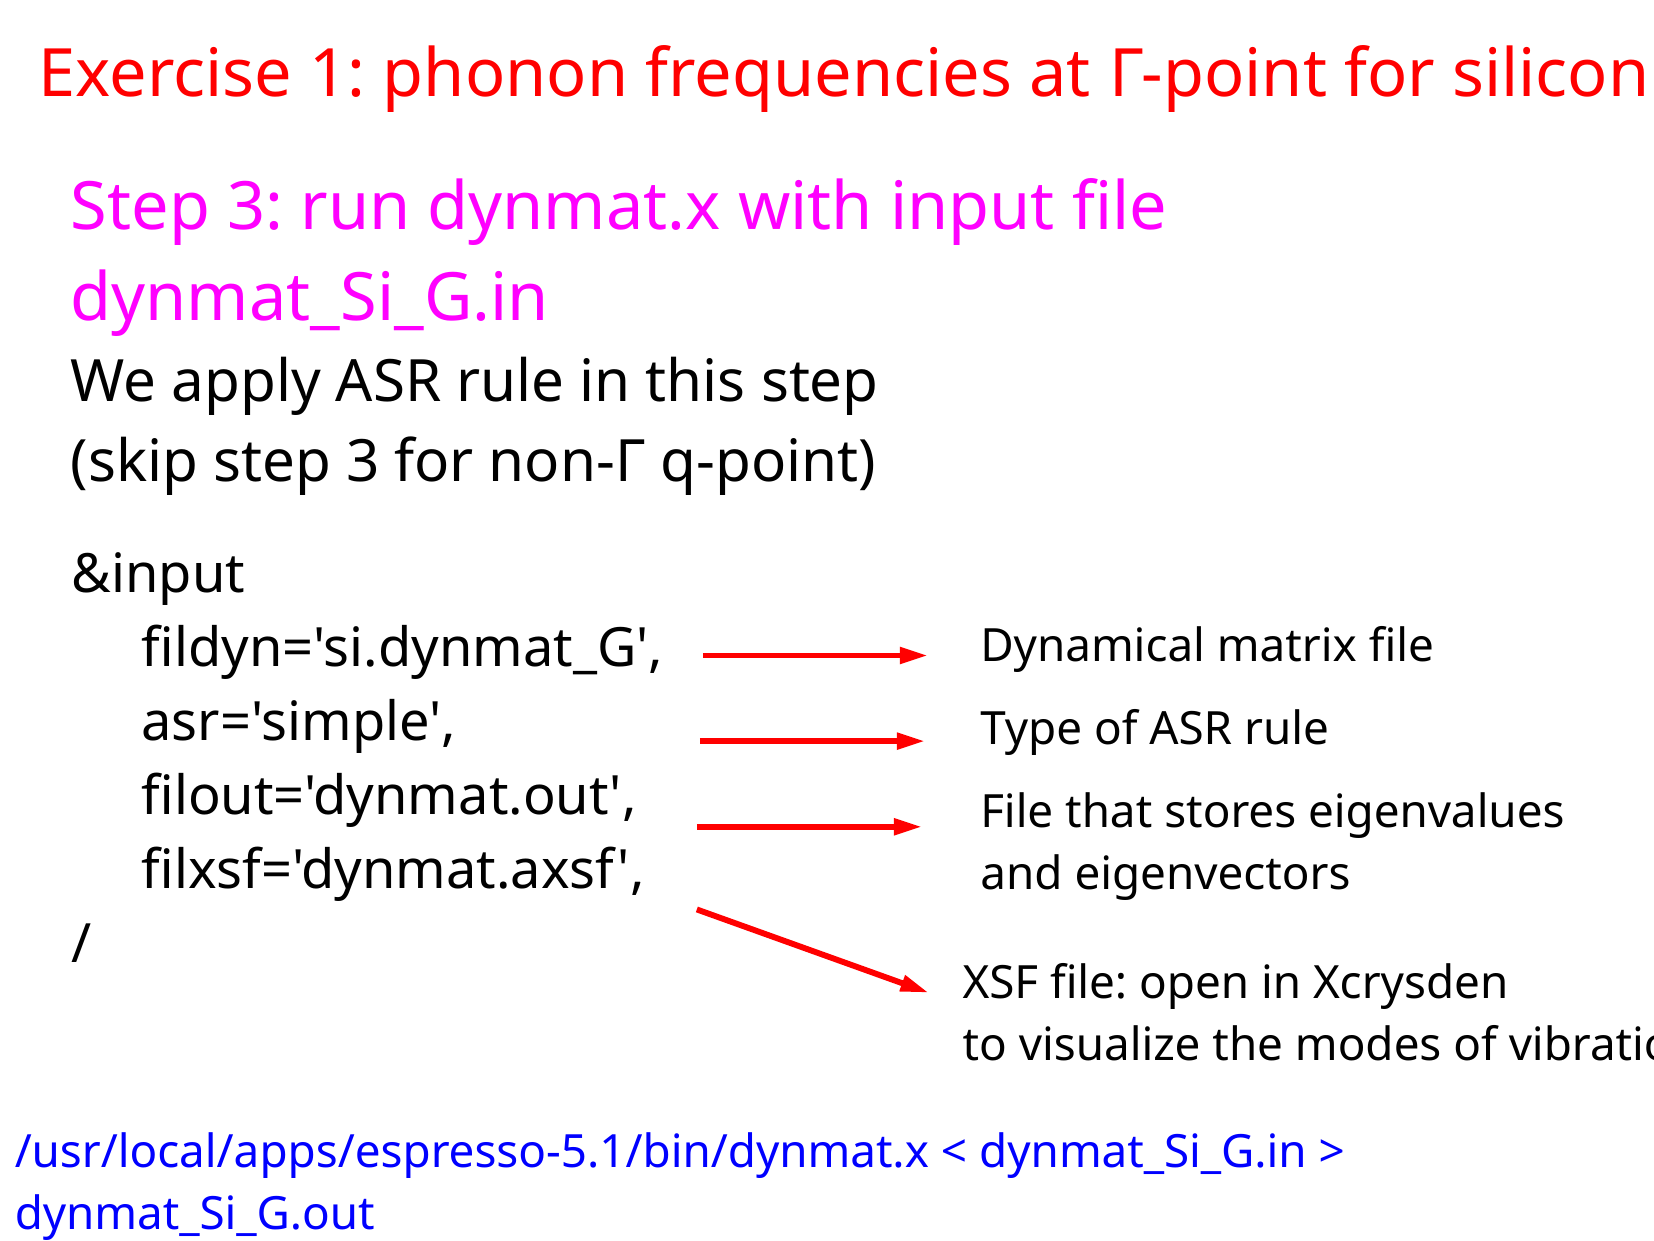

# Exercise 1: phonon frequencies at Γ-point for silicon
Step 3: run dynmat.x with input file dynmat_Si_G.in
We apply ASR rule in this step
(skip step 3 for non-Γ q-point)
&input
 fildyn='si.dynmat_G',
 asr='simple',
 filout='dynmat.out',
 filxsf='dynmat.axsf',
/
Dynamical matrix file
Type of ASR rule
File that stores eigenvalues
and eigenvectors
XSF file: open in Xcrysden
to visualize the modes of vibration
/usr/local/apps/espresso-5.1/bin/dynmat.x < dynmat_Si_G.in > dynmat_Si_G.out